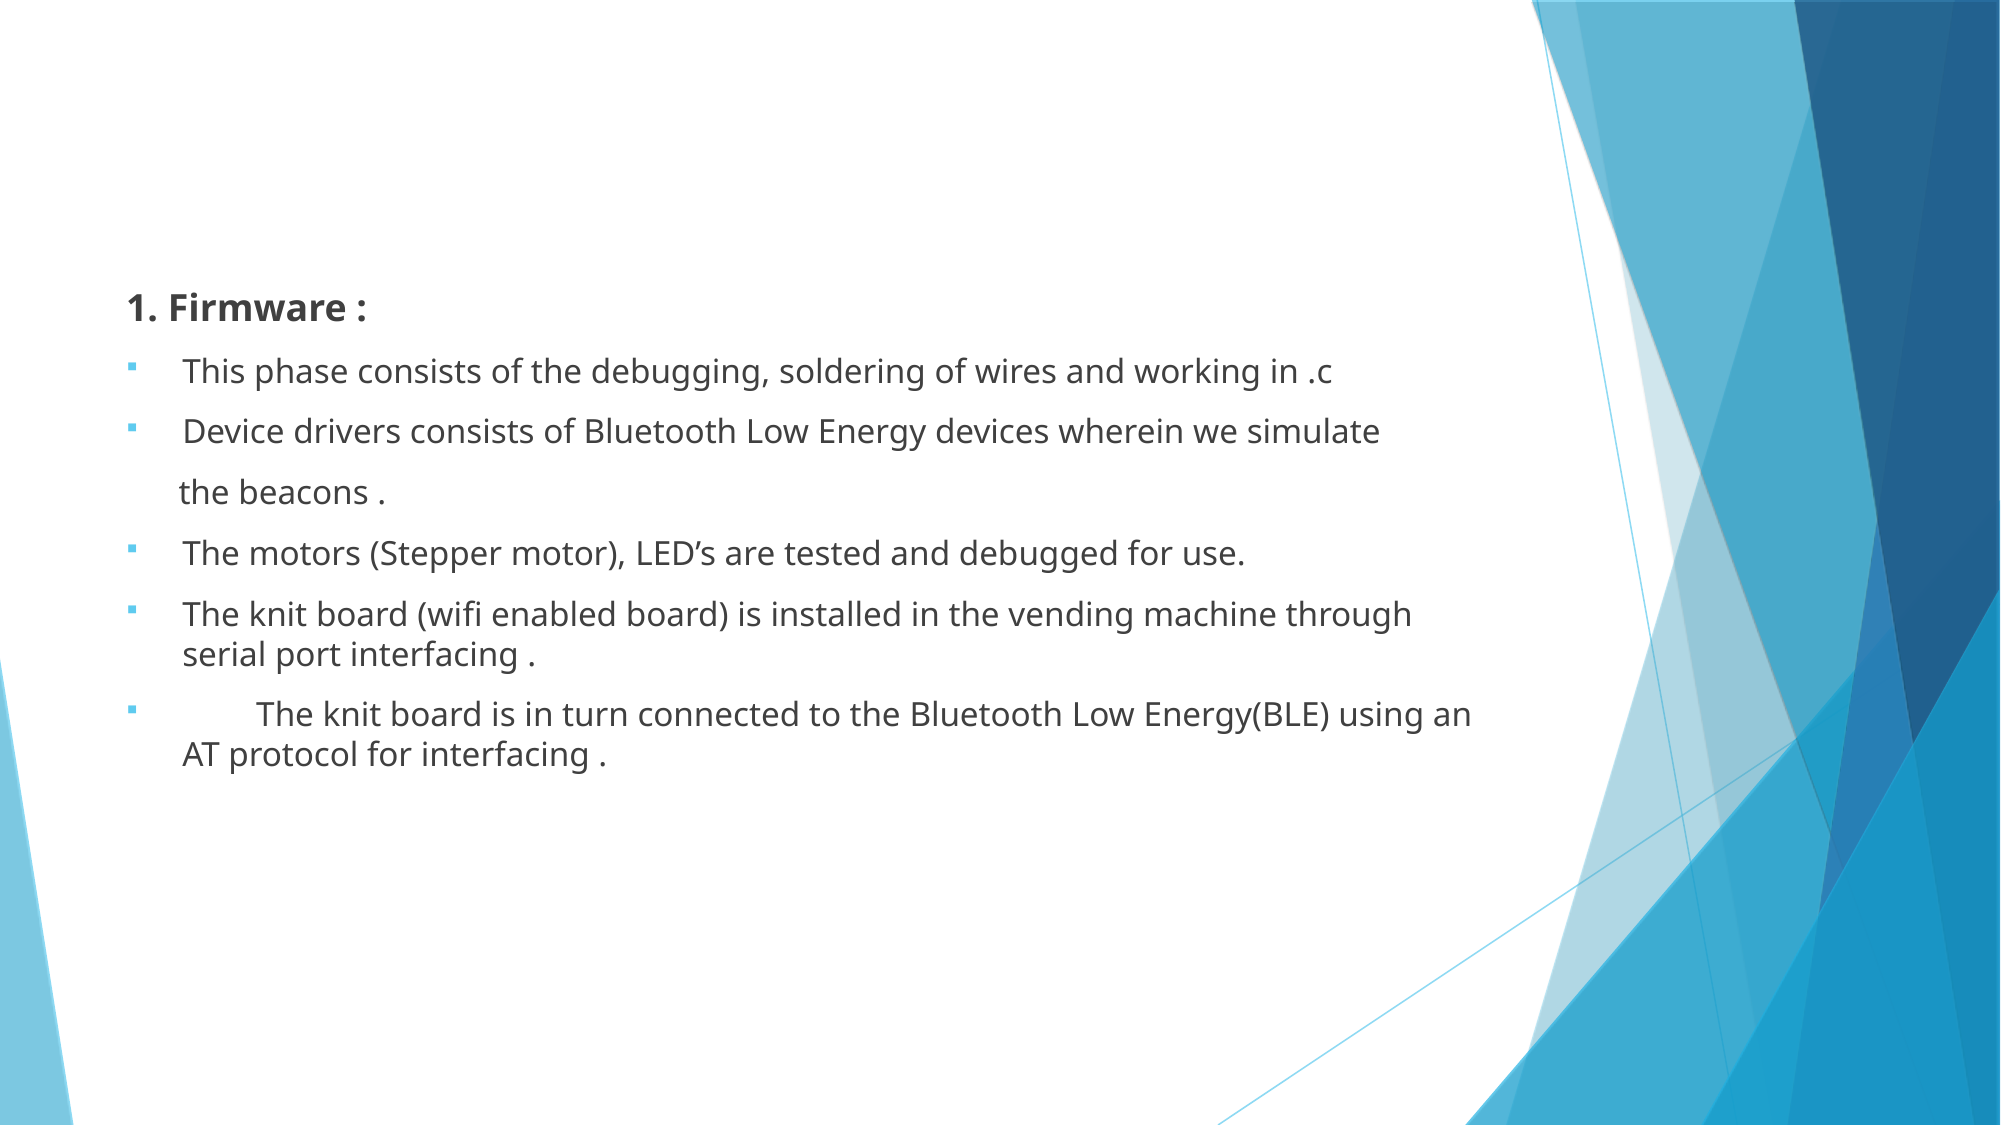

#
1. Firmware :
This phase consists of the debugging, soldering of wires and working in .c
Device drivers consists of Bluetooth Low Energy devices wherein we simulate
 the beacons .
The motors (Stepper motor), LED’s are tested and debugged for use.
The knit board (wifi enabled board) is installed in the vending machine through serial port interfacing .
	The knit board is in turn connected to the Bluetooth Low Energy(BLE) using an AT protocol for interfacing .